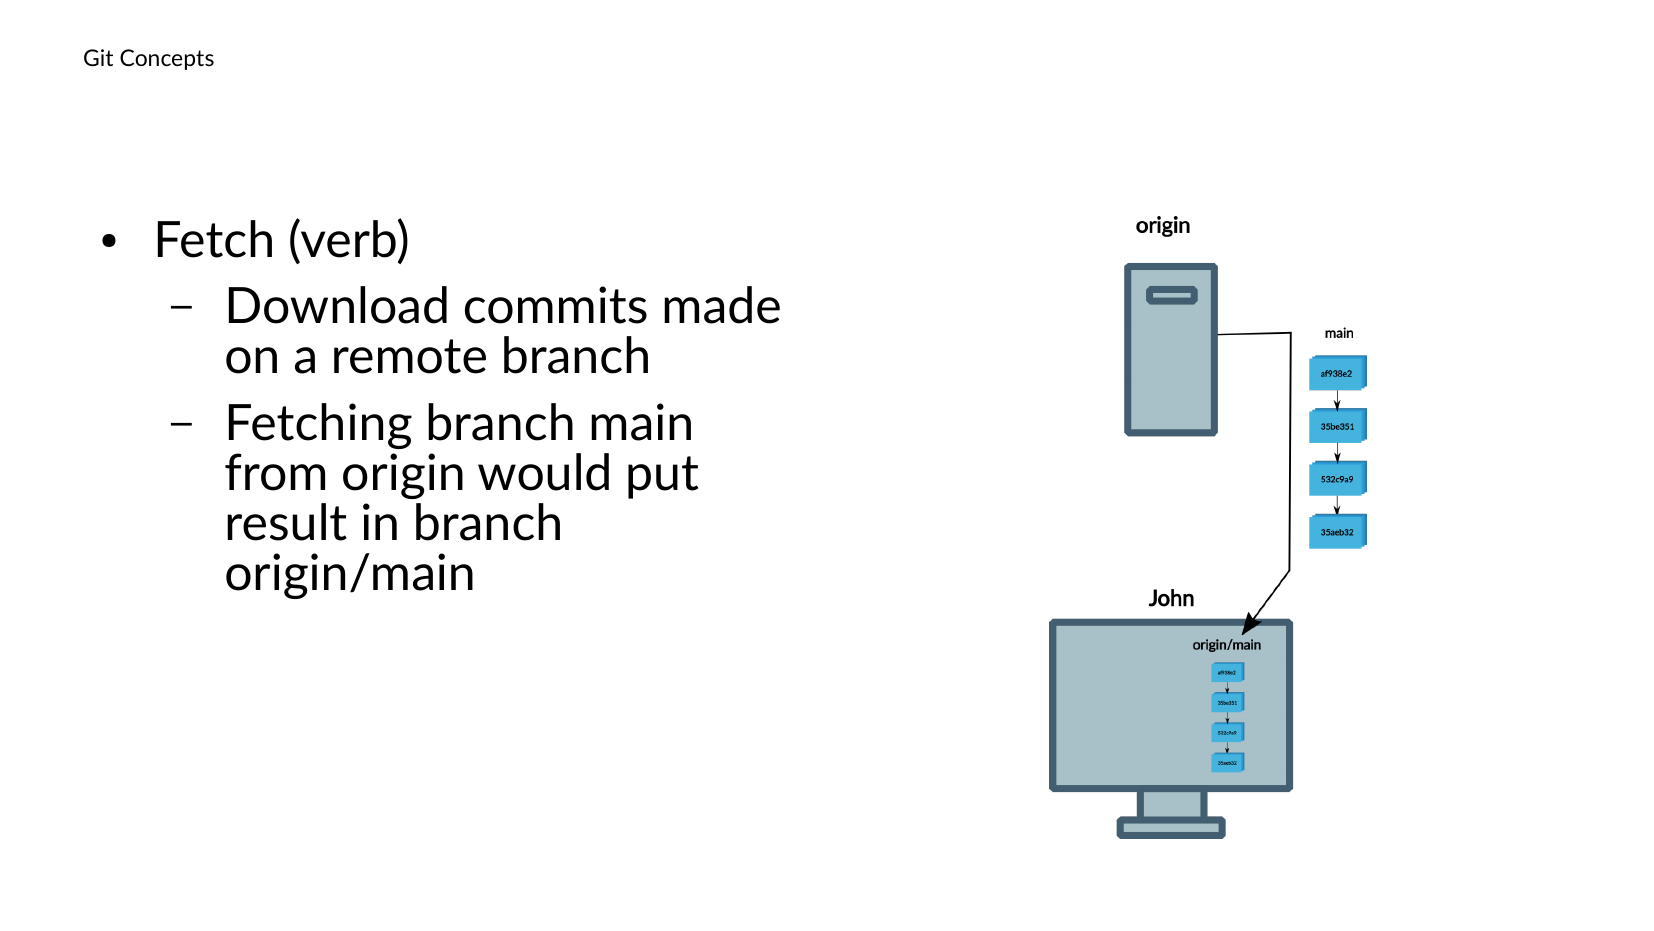

# Git Concepts
Fetch (verb)
Download commits made on a remote branch
Fetching branch main from origin would put result in branch origin/main